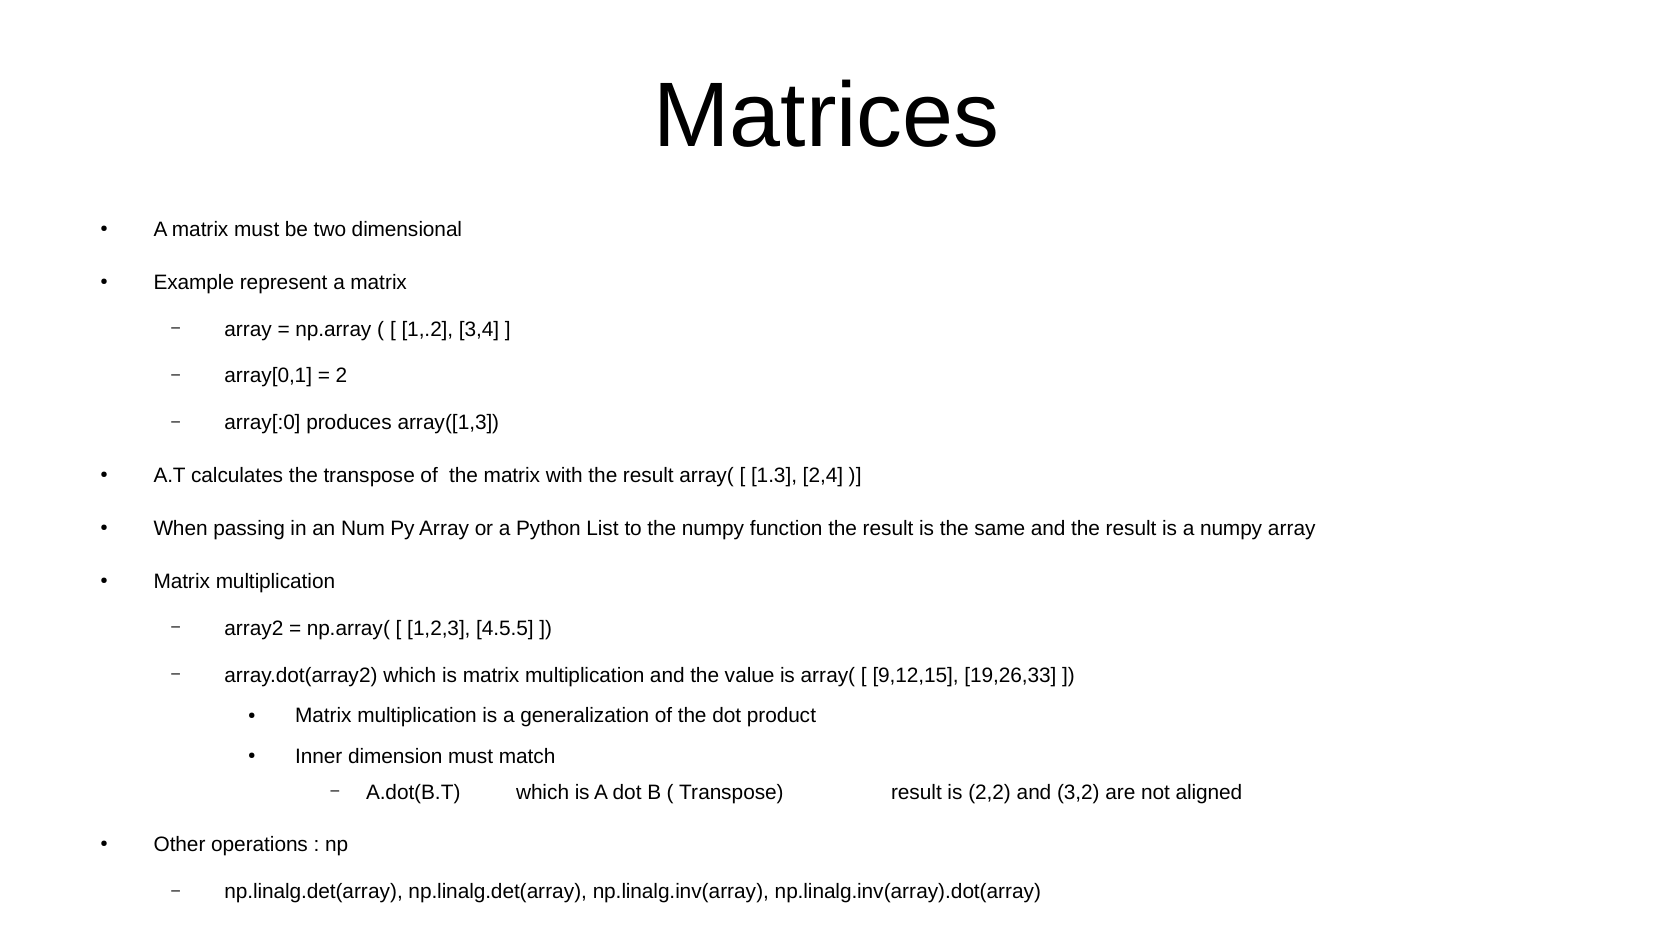

# Matrices
A matrix must be two dimensional
Example represent a matrix
array = np.array ( [ [1,.2], [3,4] ]
array[0,1] = 2
array[:0] produces array([1,3])
A.T calculates the transpose of the matrix with the result array( [ [1.3], [2,4] )]
When passing in an Num Py Array or a Python List to the numpy function the result is the same and the result is a numpy array
Matrix multiplication
array2 = np.array( [ [1,2,3], [4.5.5] ])
array.dot(array2) which is matrix multiplication and the value is array( [ [9,12,15], [19,26,33] ])
Matrix multiplication is a generalization of the dot product
Inner dimension must match
A.dot(B.T)	which is A dot B ( Transpose) 		result is (2,2) and (3,2) are not aligned
Other operations : np
np.linalg.det(array), np.linalg.det(array), np.linalg.inv(array), np.linalg.inv(array).dot(array)